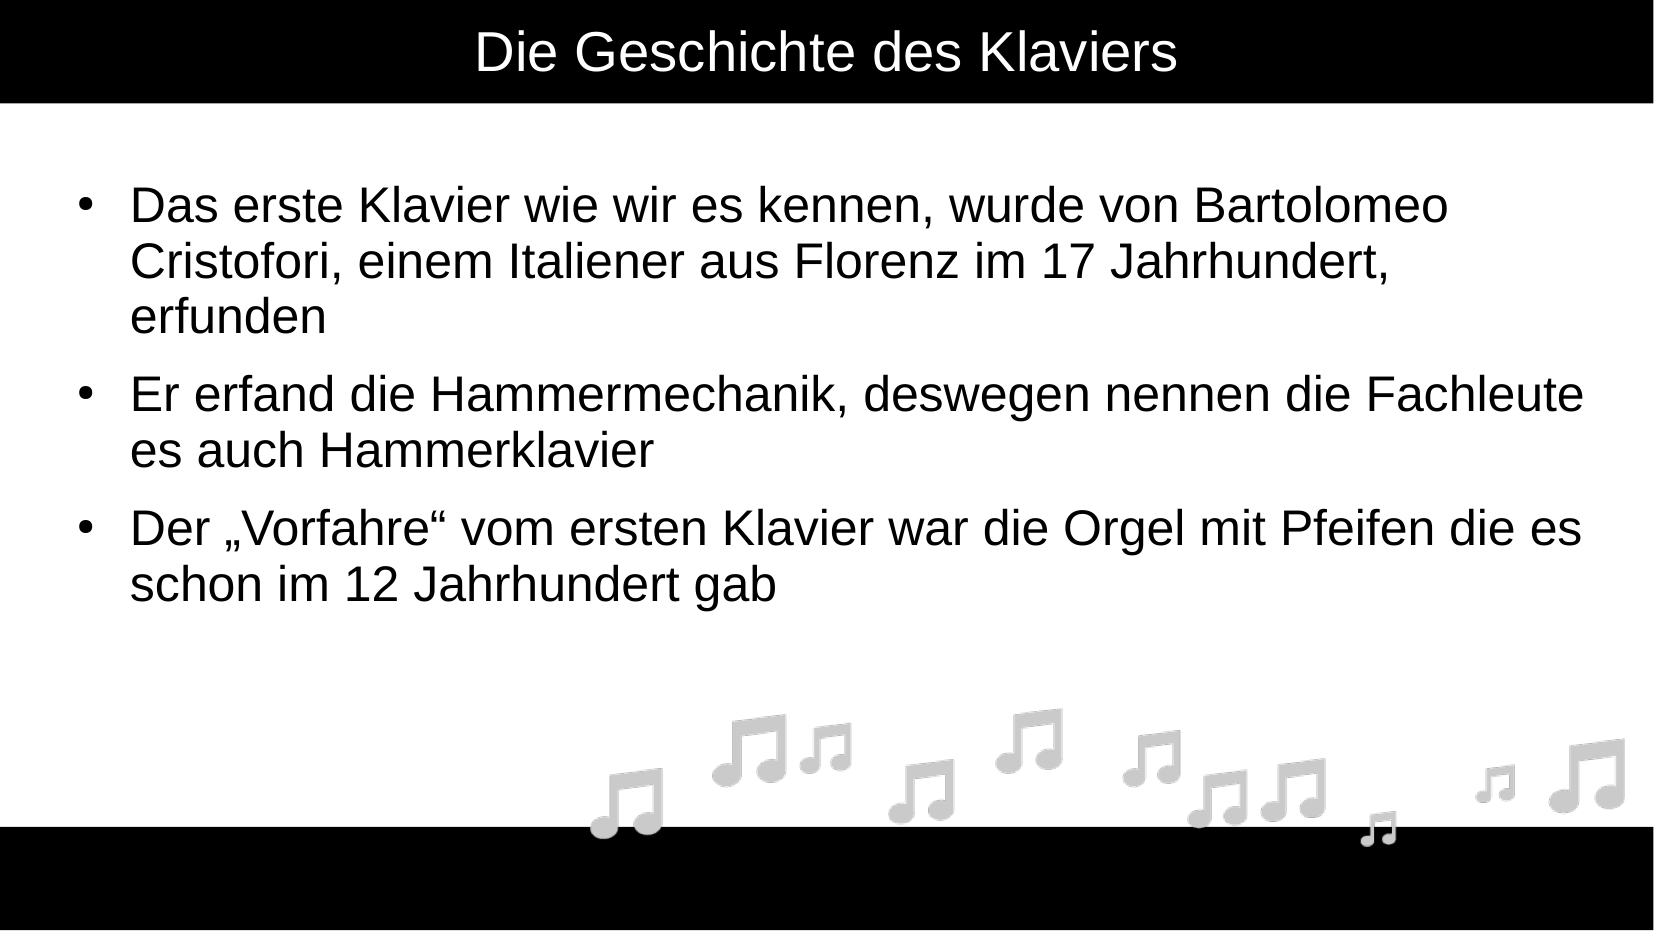

# Die Geschichte des Klaviers
Das erste Klavier wie wir es kennen, wurde von Bartolomeo Cristofori, einem Italiener aus Florenz im 17 Jahrhundert, erfunden
Er erfand die Hammermechanik, deswegen nennen die Fachleute es auch Hammerklavier
Der „Vorfahre“ vom ersten Klavier war die Orgel mit Pfeifen die es schon im 12 Jahrhundert gab